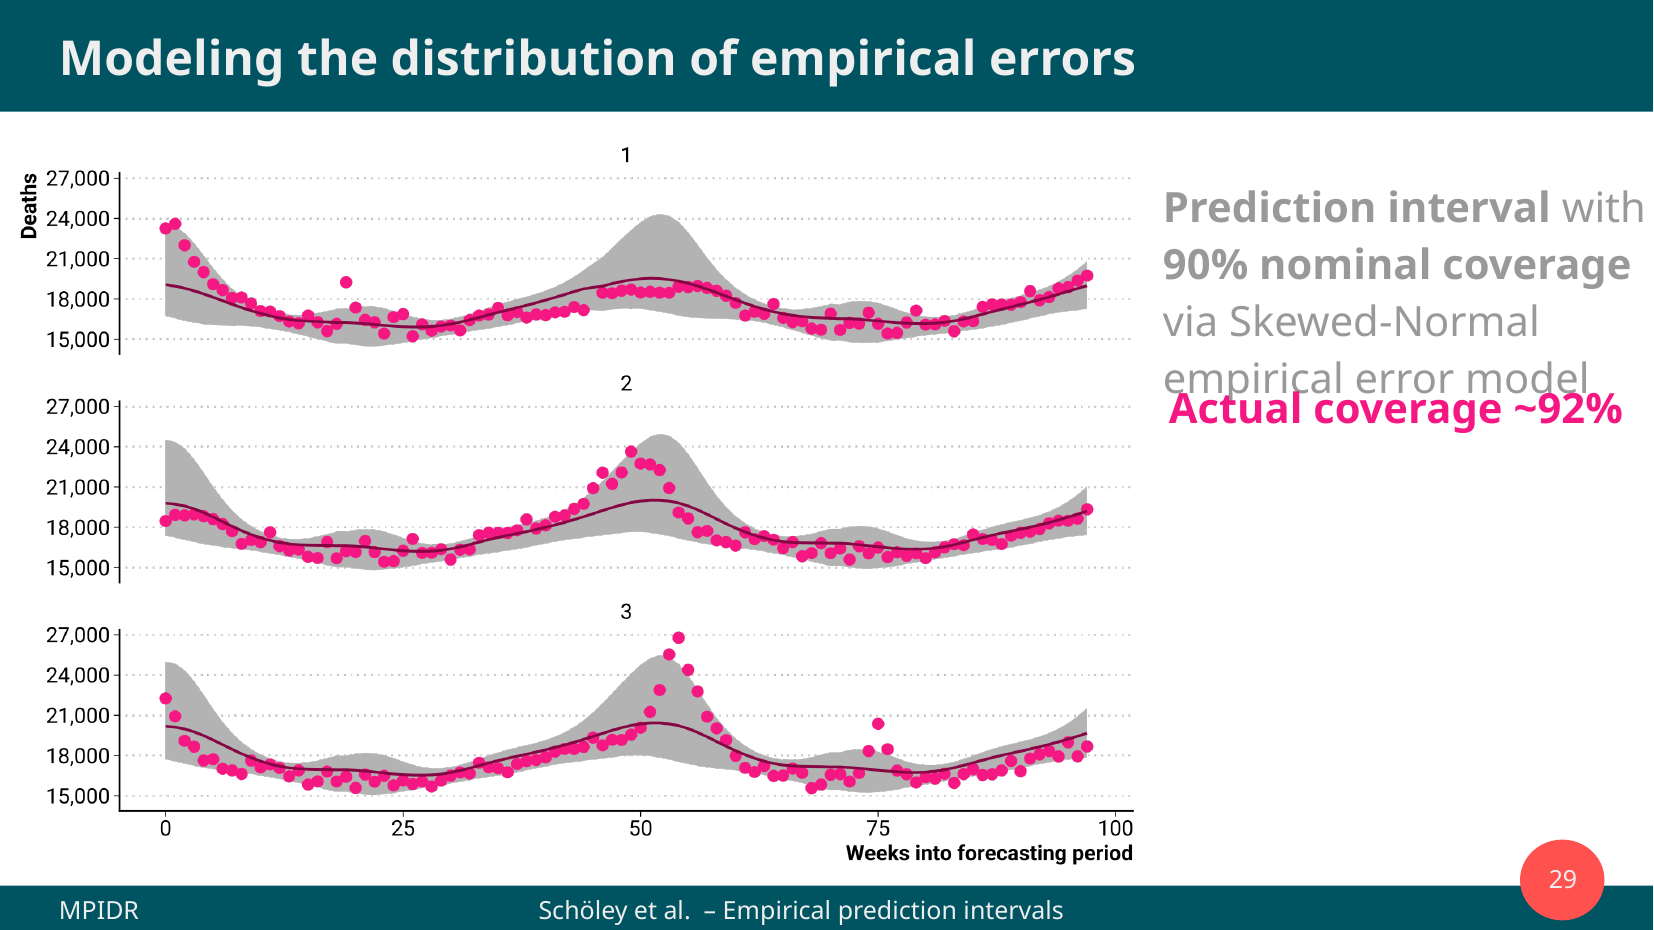

# Modeling the distribution of empirical errors
Prediction interval with
90% nominal coverage
via Skewed-Normal
empirical error model
Actual coverage ~92%
29
MPIDR
Schöley et al. – Empirical prediction intervals